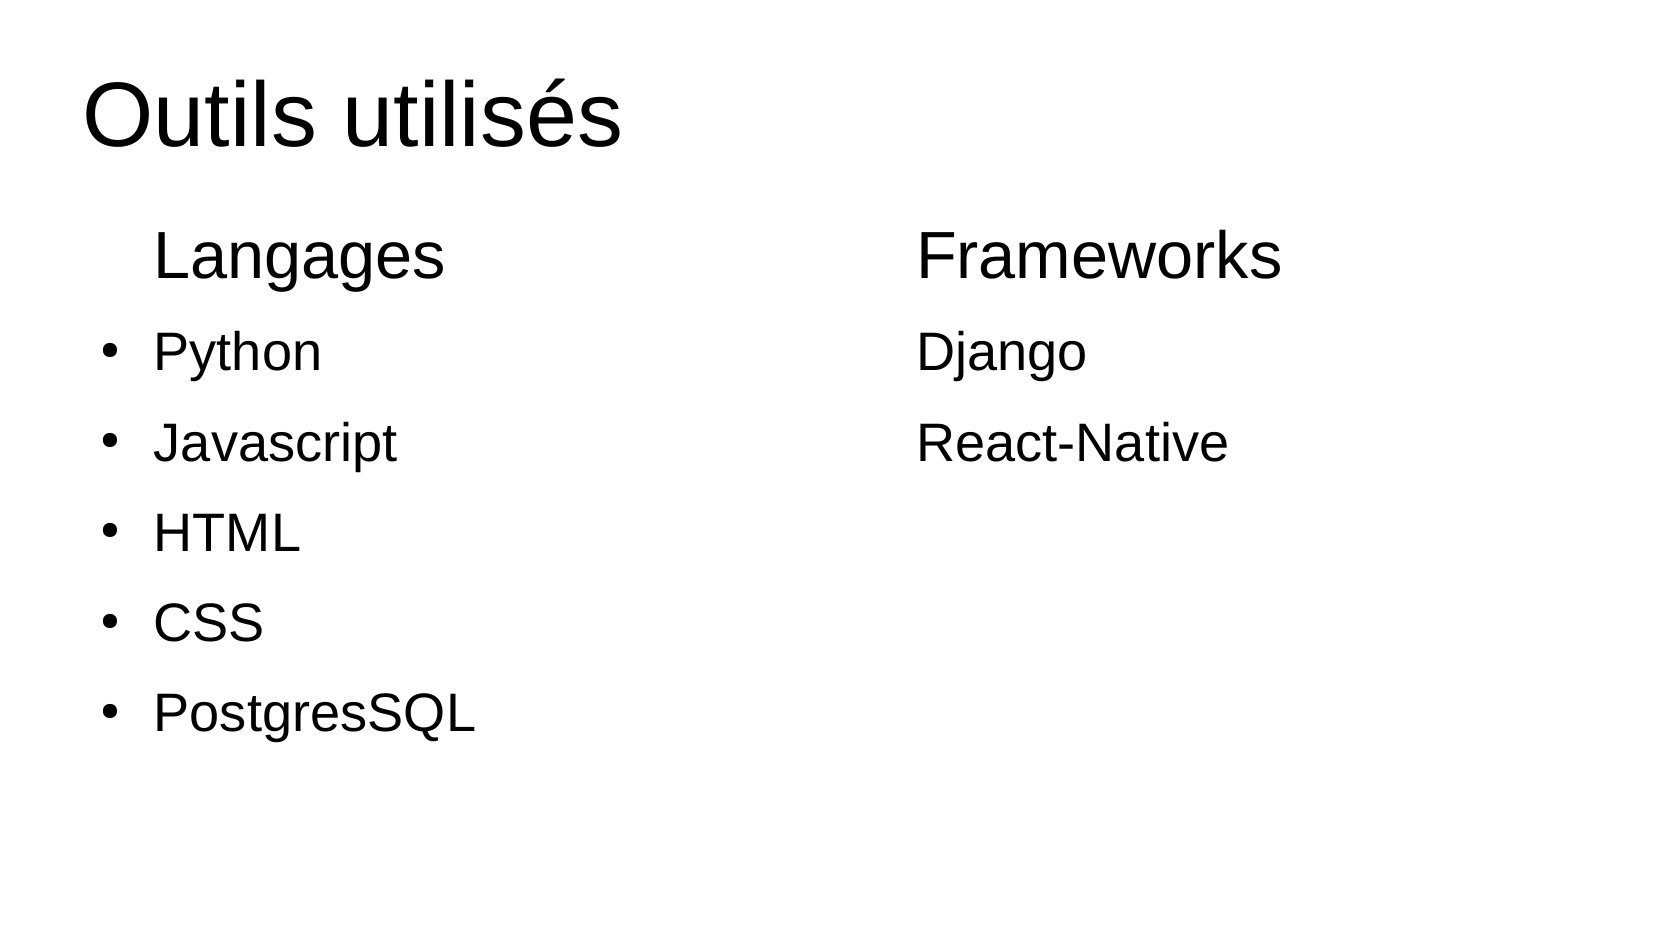

# Outils utilisés
Langages
Python
Javascript
HTML
CSS
PostgresSQL
Frameworks
Django
React-Native